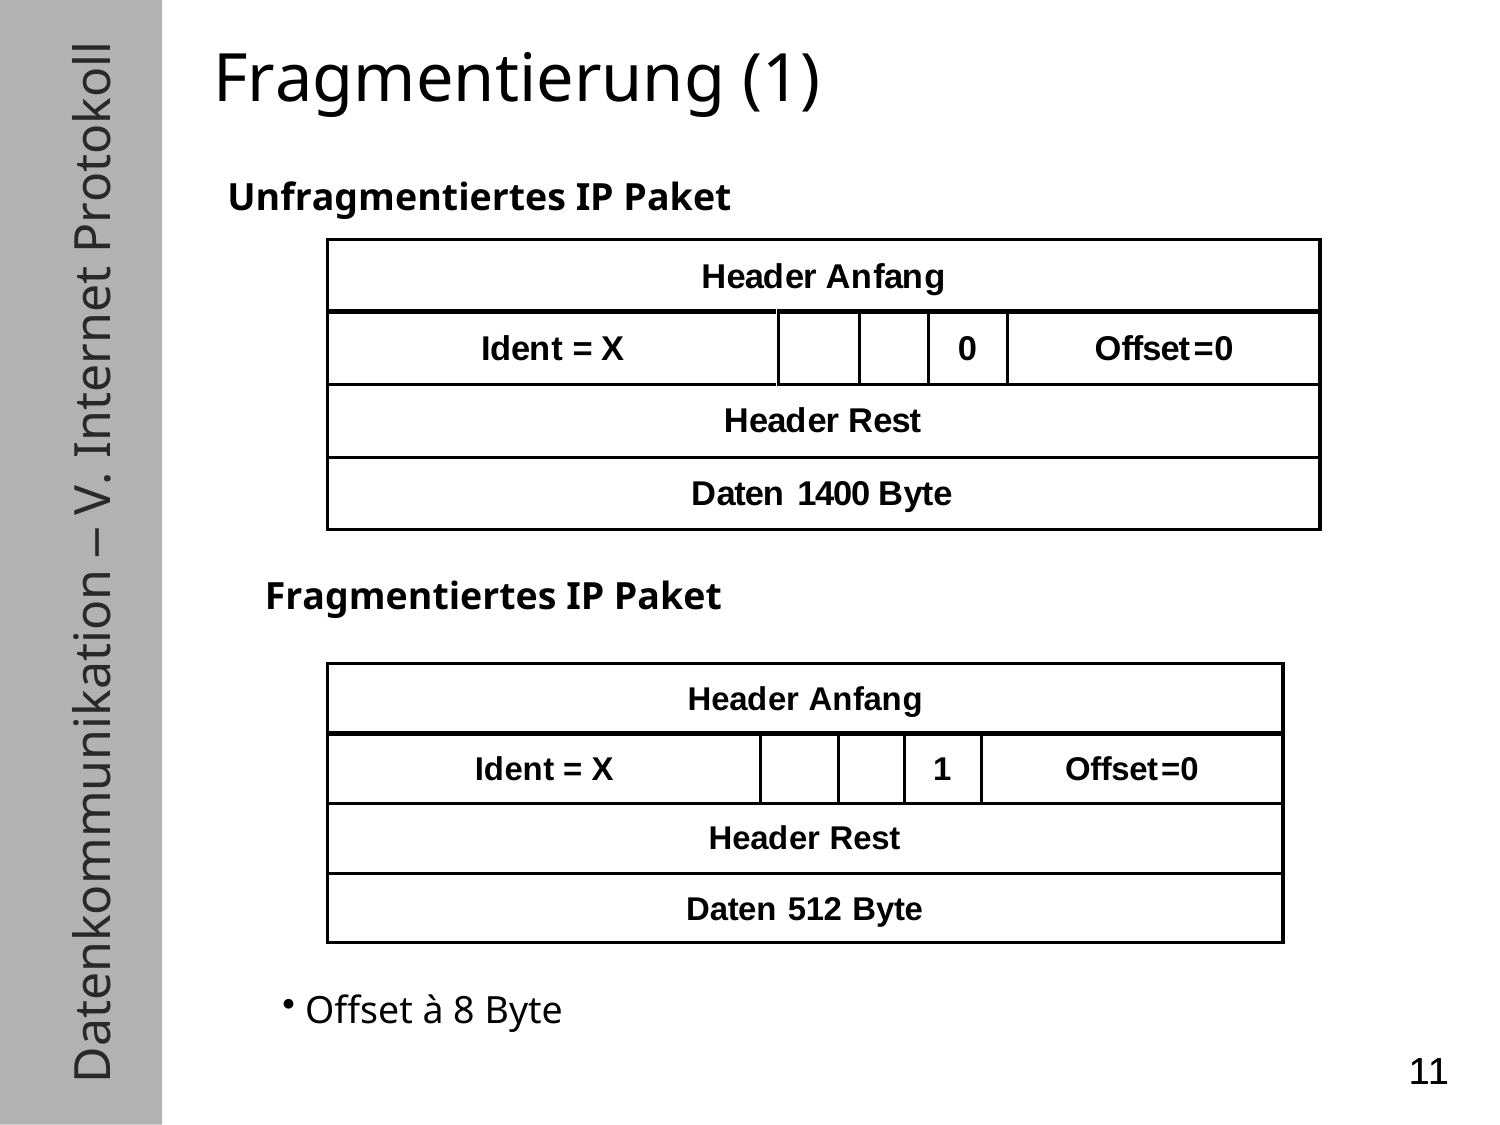

Fragmentierung (1)
Unfragmentiertes IP Paket
Datenkommunikation – V. Internet Protokoll
Fragmentiertes IP Paket
 Offset à 8 Byte